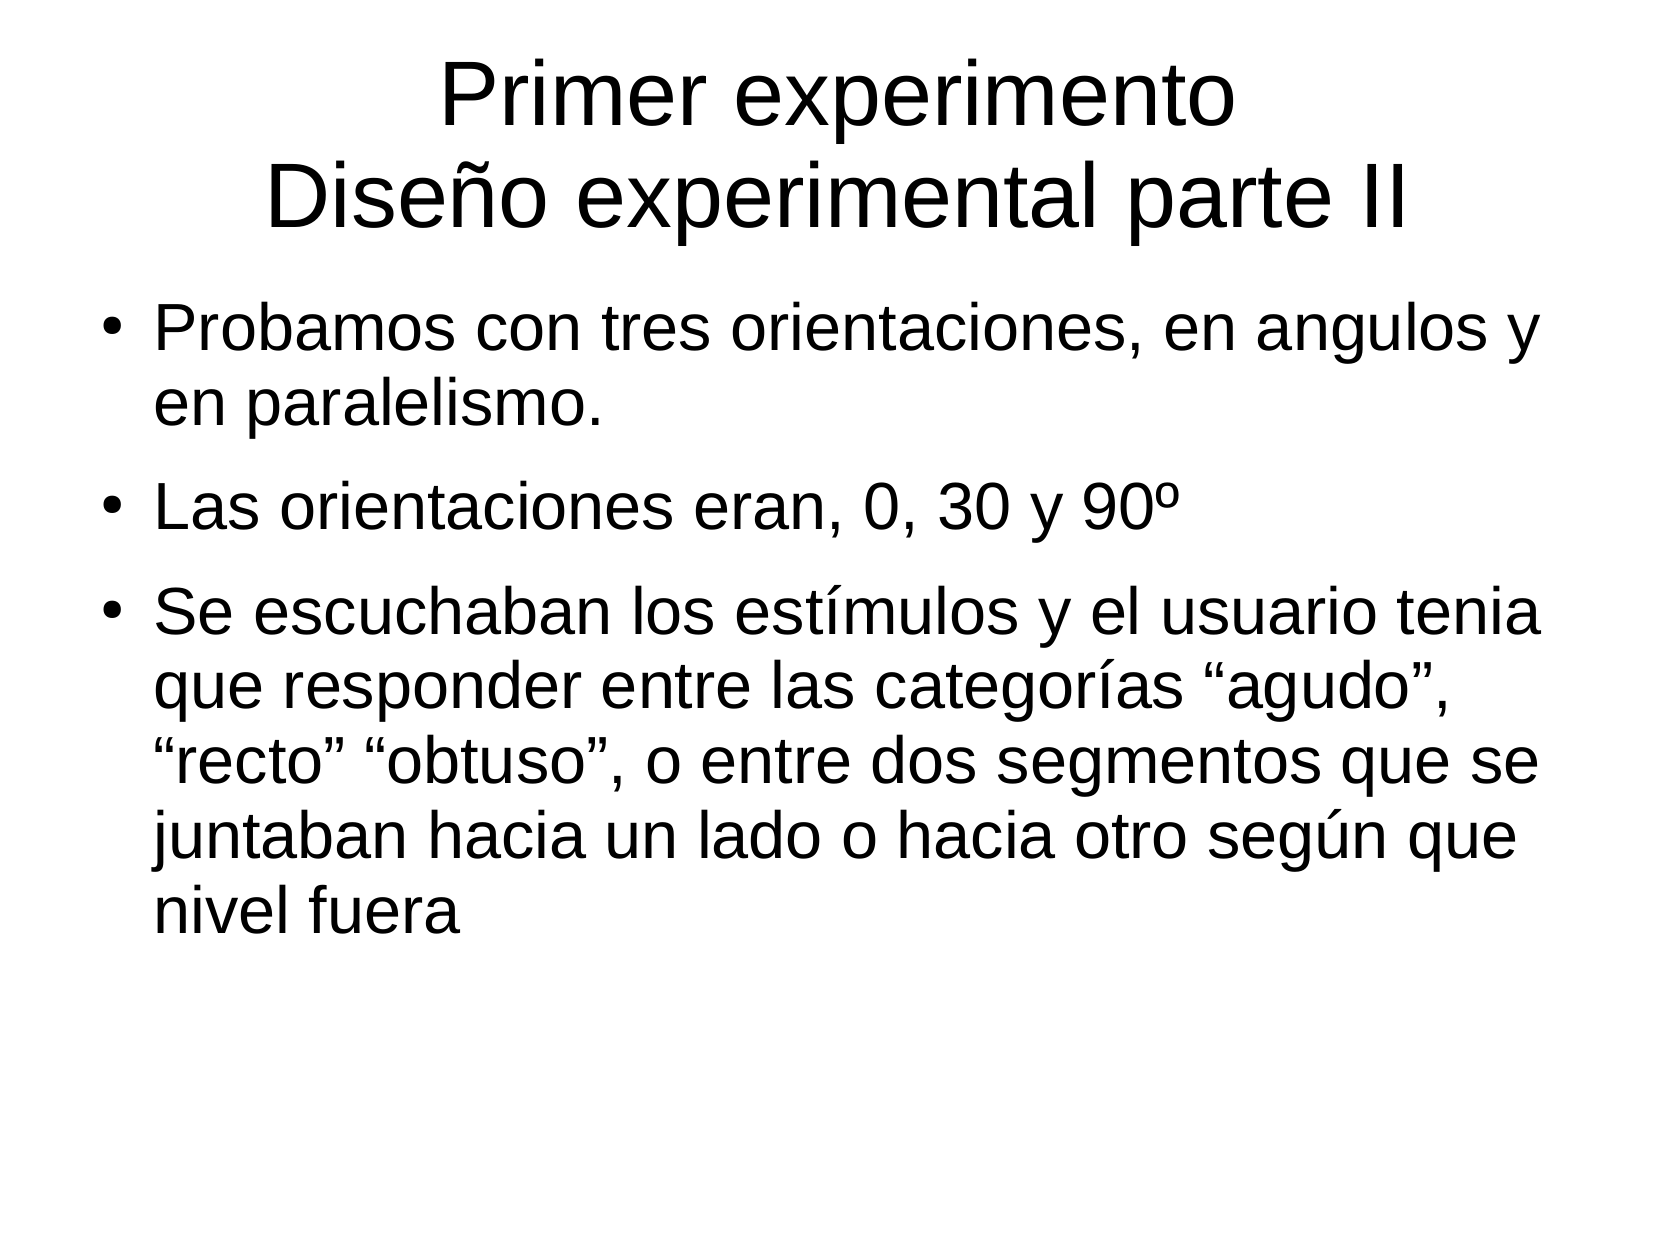

# Primer experimento Diseño experimental parte II
Probamos con tres orientaciones, en angulos y en paralelismo.
Las orientaciones eran, 0, 30 y 90º
Se escuchaban los estímulos y el usuario tenia que responder entre las categorías “agudo”, “recto” “obtuso”, o entre dos segmentos que se juntaban hacia un lado o hacia otro según que nivel fuera